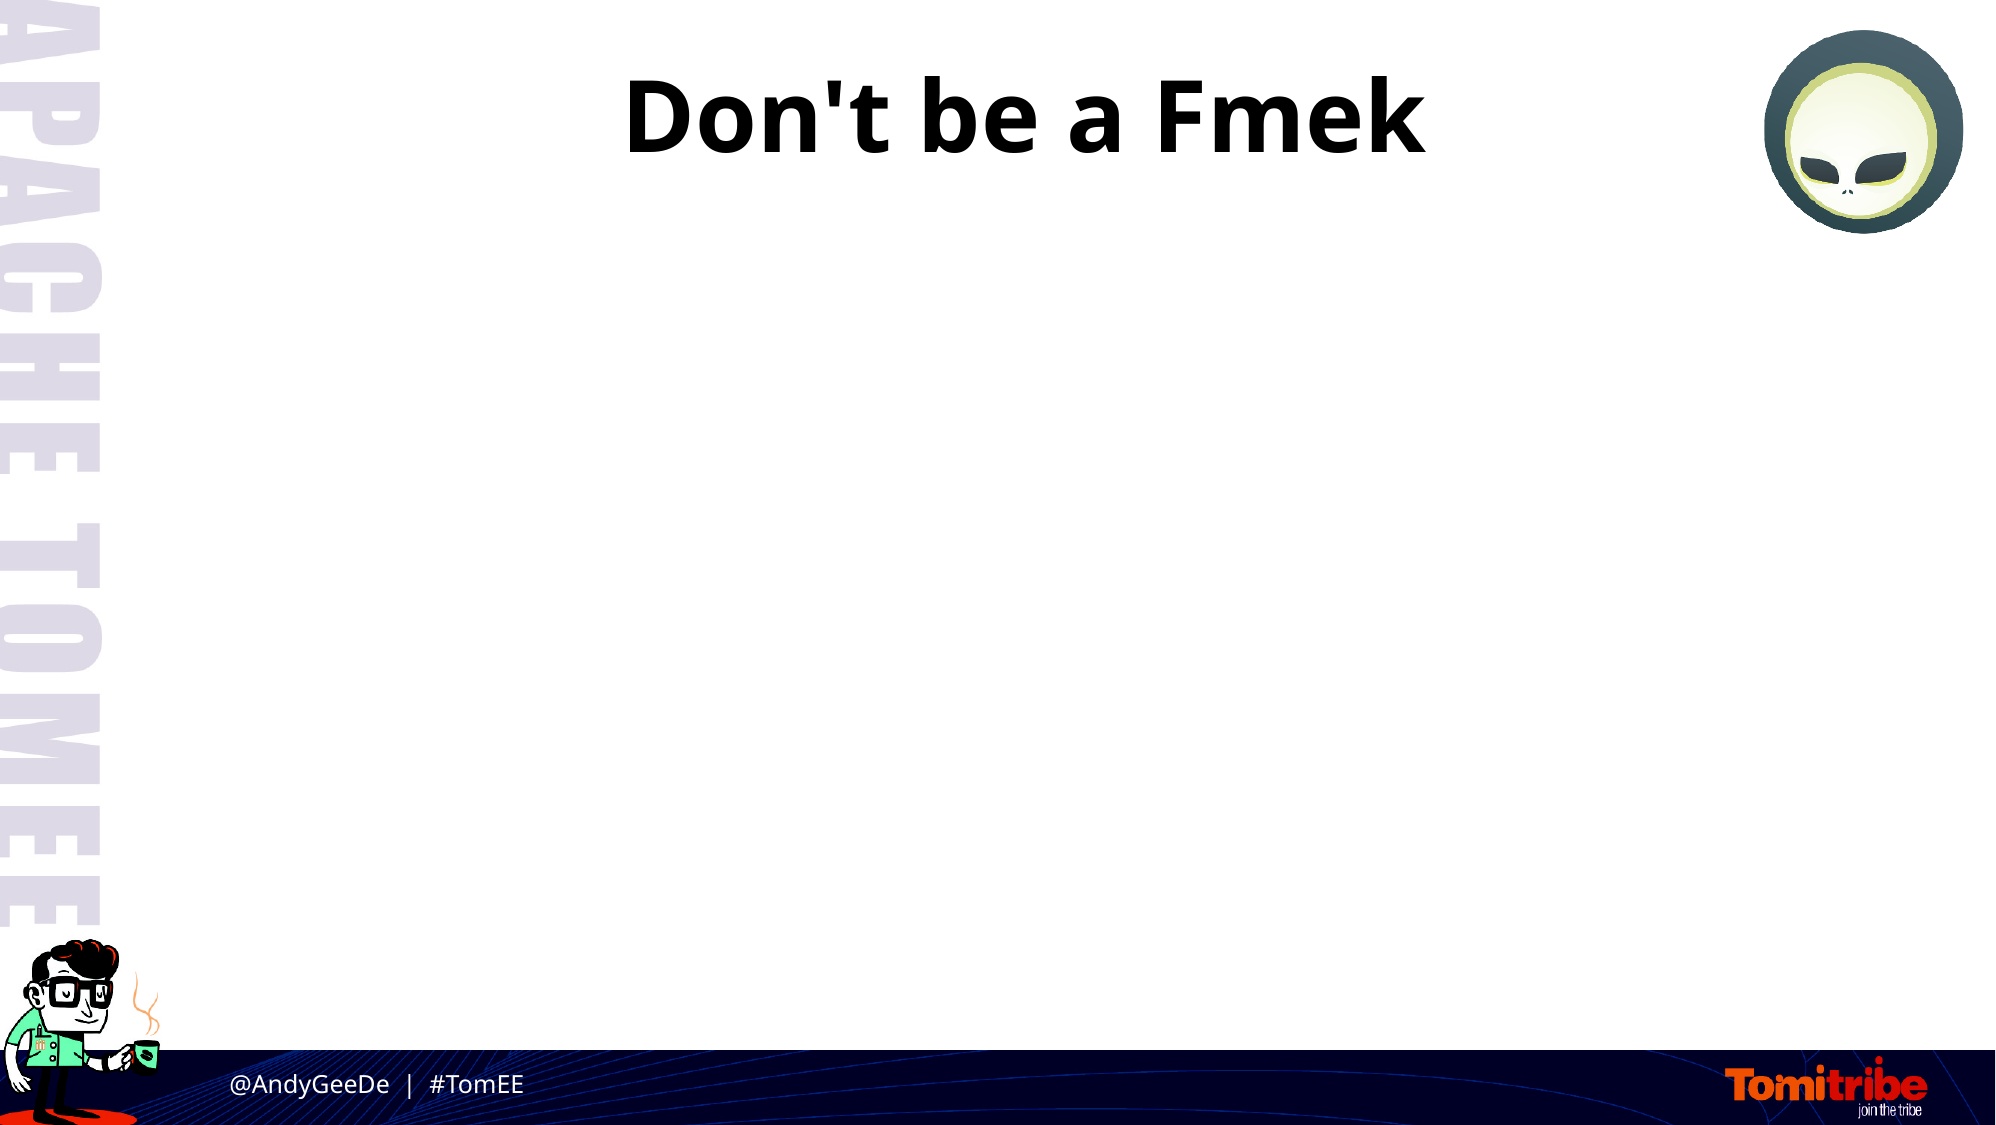

# Don't be a Fmek
@AndyGeeDe | #TomEE